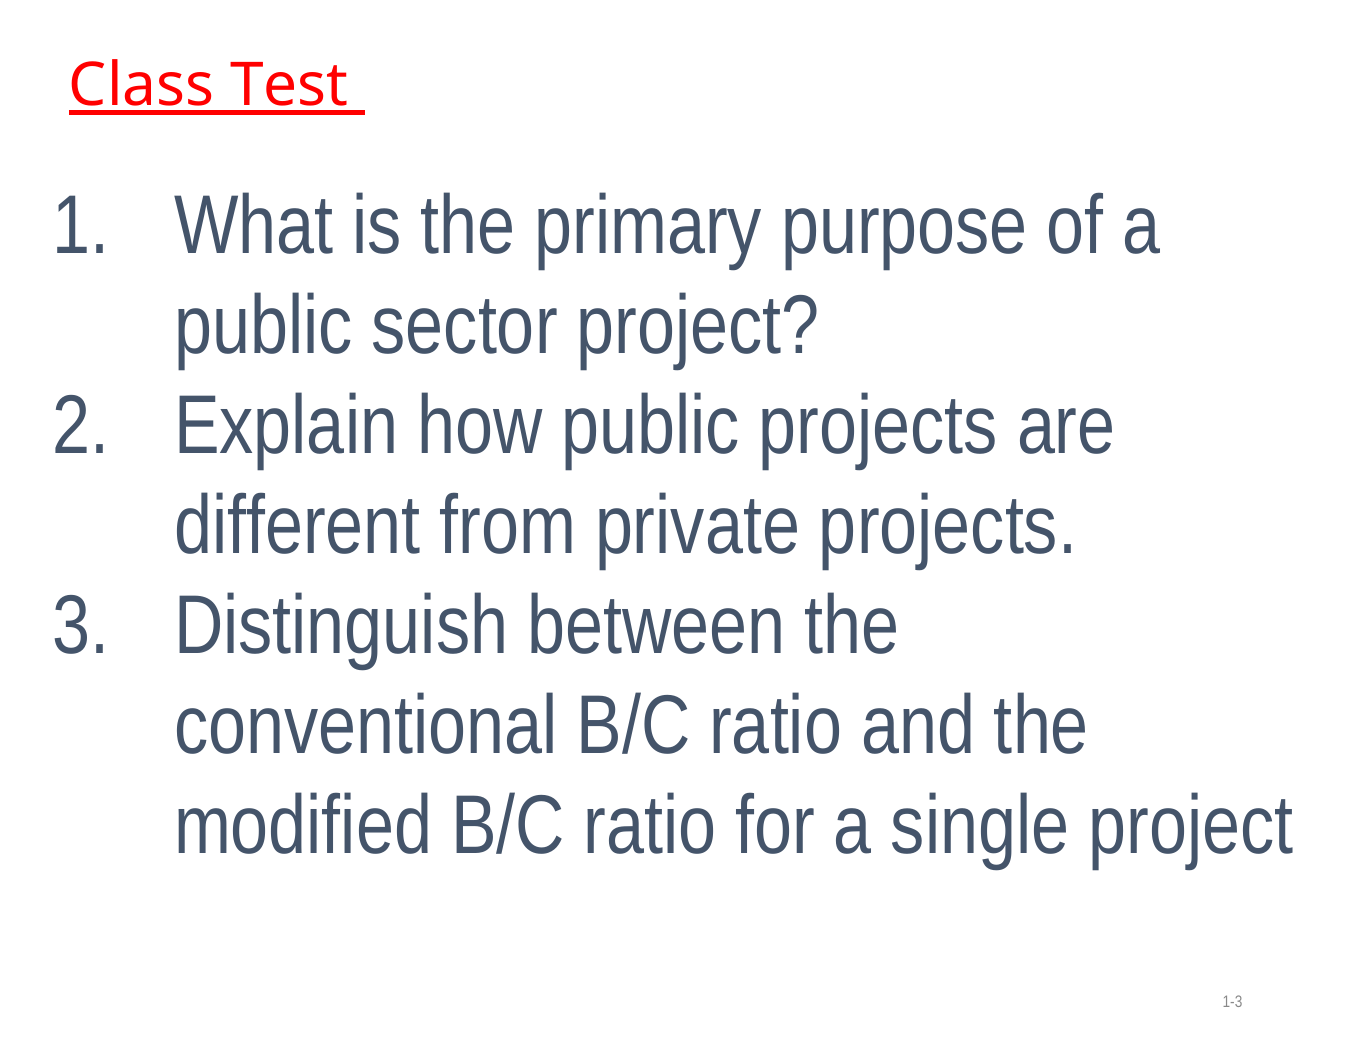

# Class Test
What is the primary purpose of a public sector project?
Explain how public projects are different from private projects.
Distinguish between the conventional B/C ratio and the modified B/C ratio for a single project